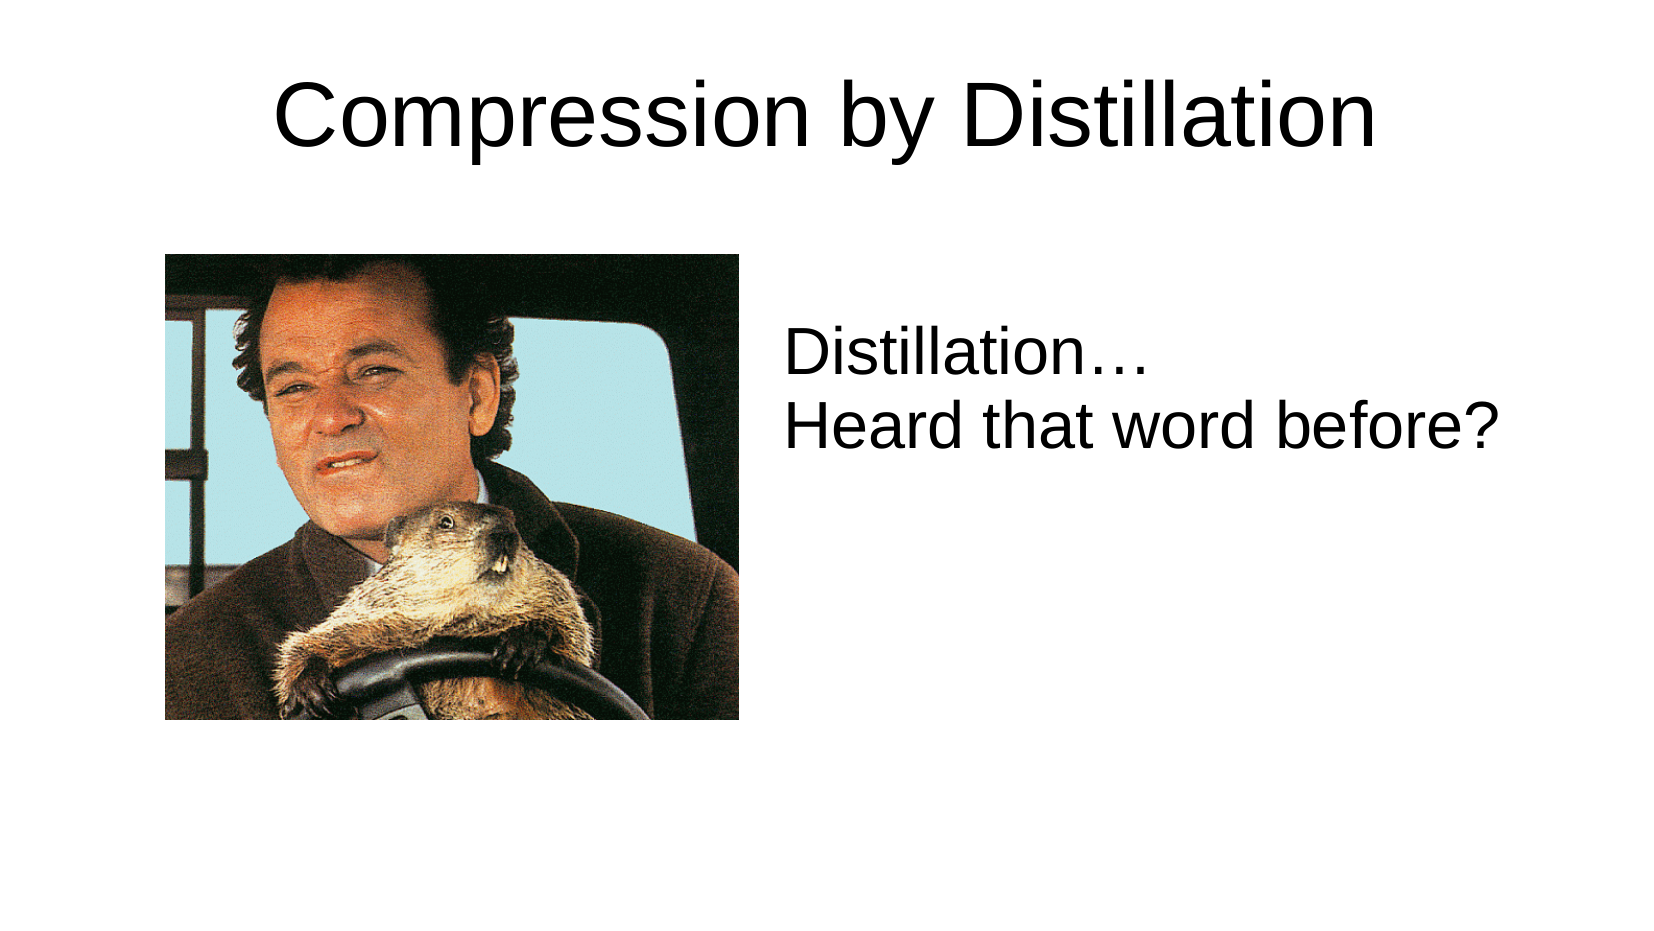

# Compression by Distillation
Distillation…
Heard that word before?